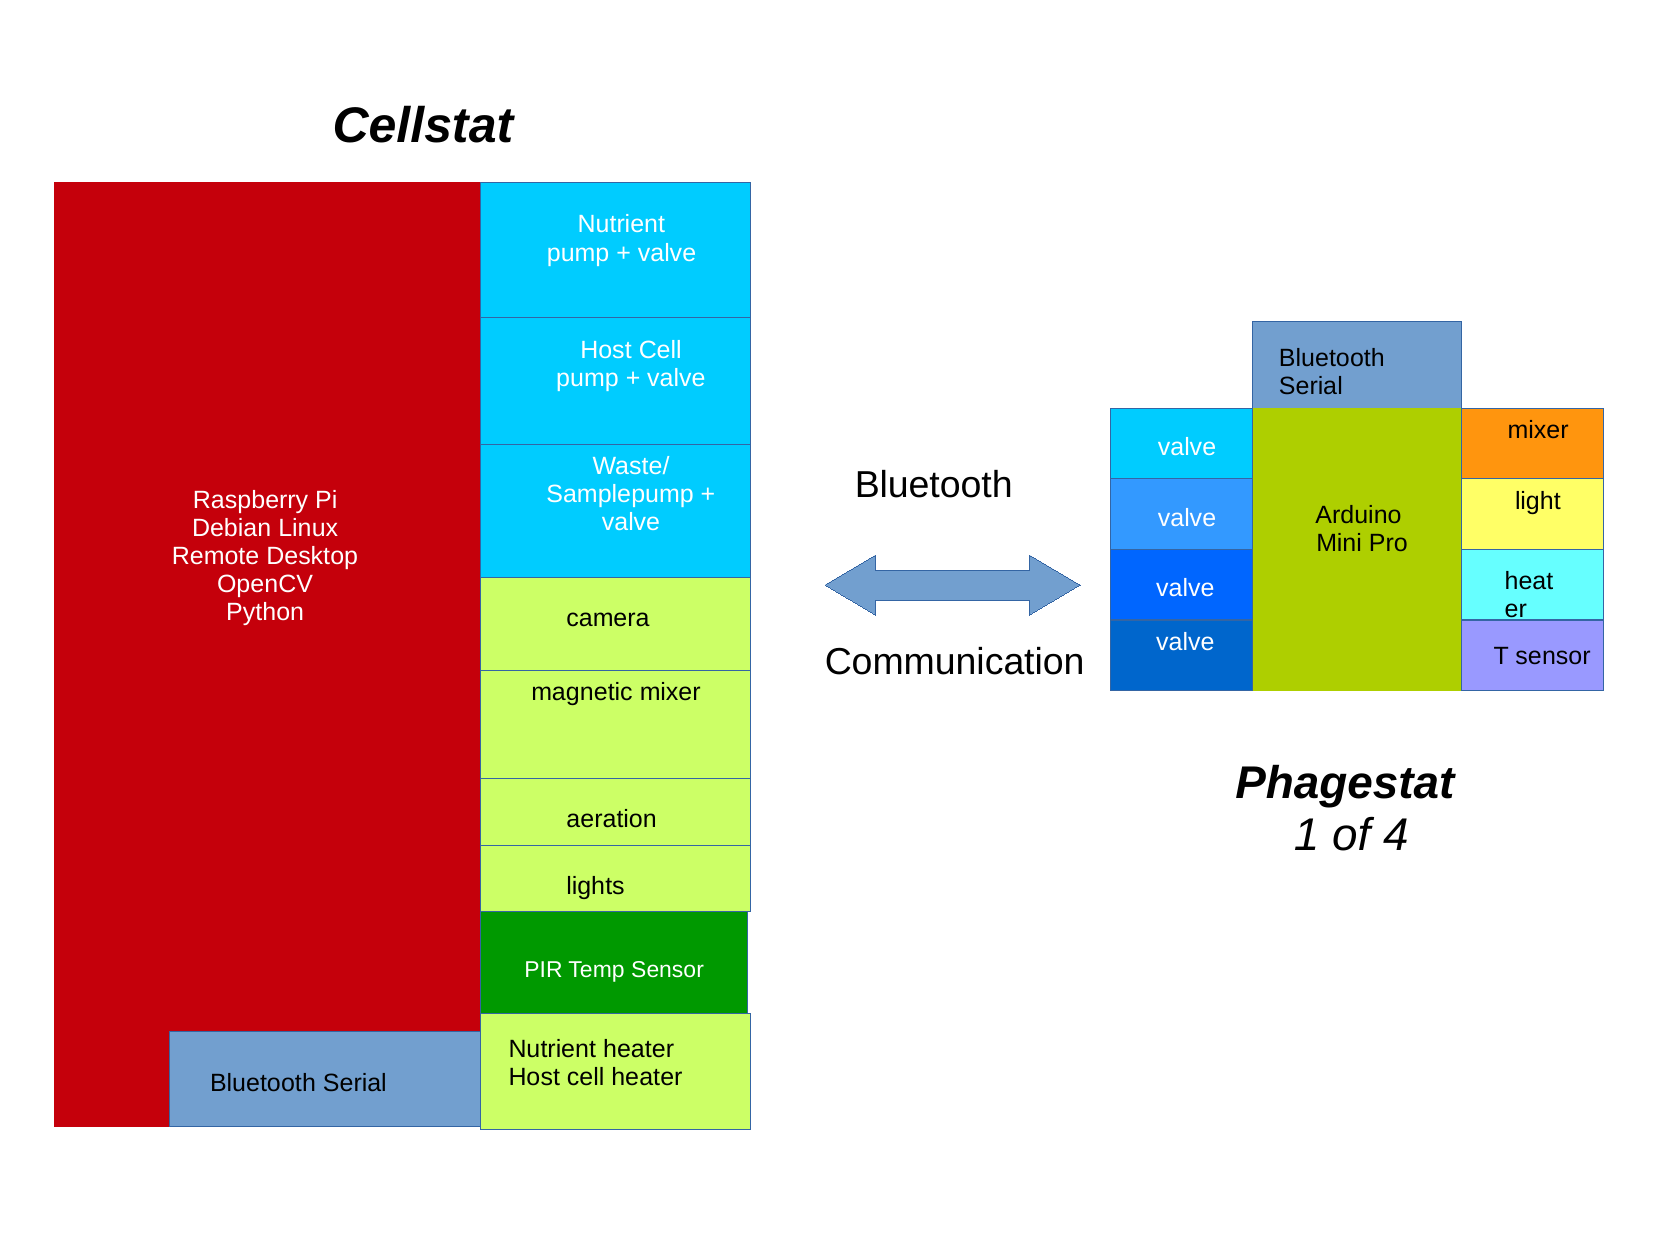

Cellstat
Nutrient
pump + valve
Host Cell
pump + valve
Bluetooth Serial
mixer
valve
Waste/Samplepump + valve
Bluetooth
Raspberry Pi
Debian Linux
Remote Desktop
OpenCV
Python
light
Arduino
Mini Pro
valve
heater
valve
camera
valve
Communication
 T sensor
magnetic mixer
Phagestat
1 of 4
aeration
lights
PIR Temp Sensor
Nutrient heater Host cell heater
Bluetooth Serial